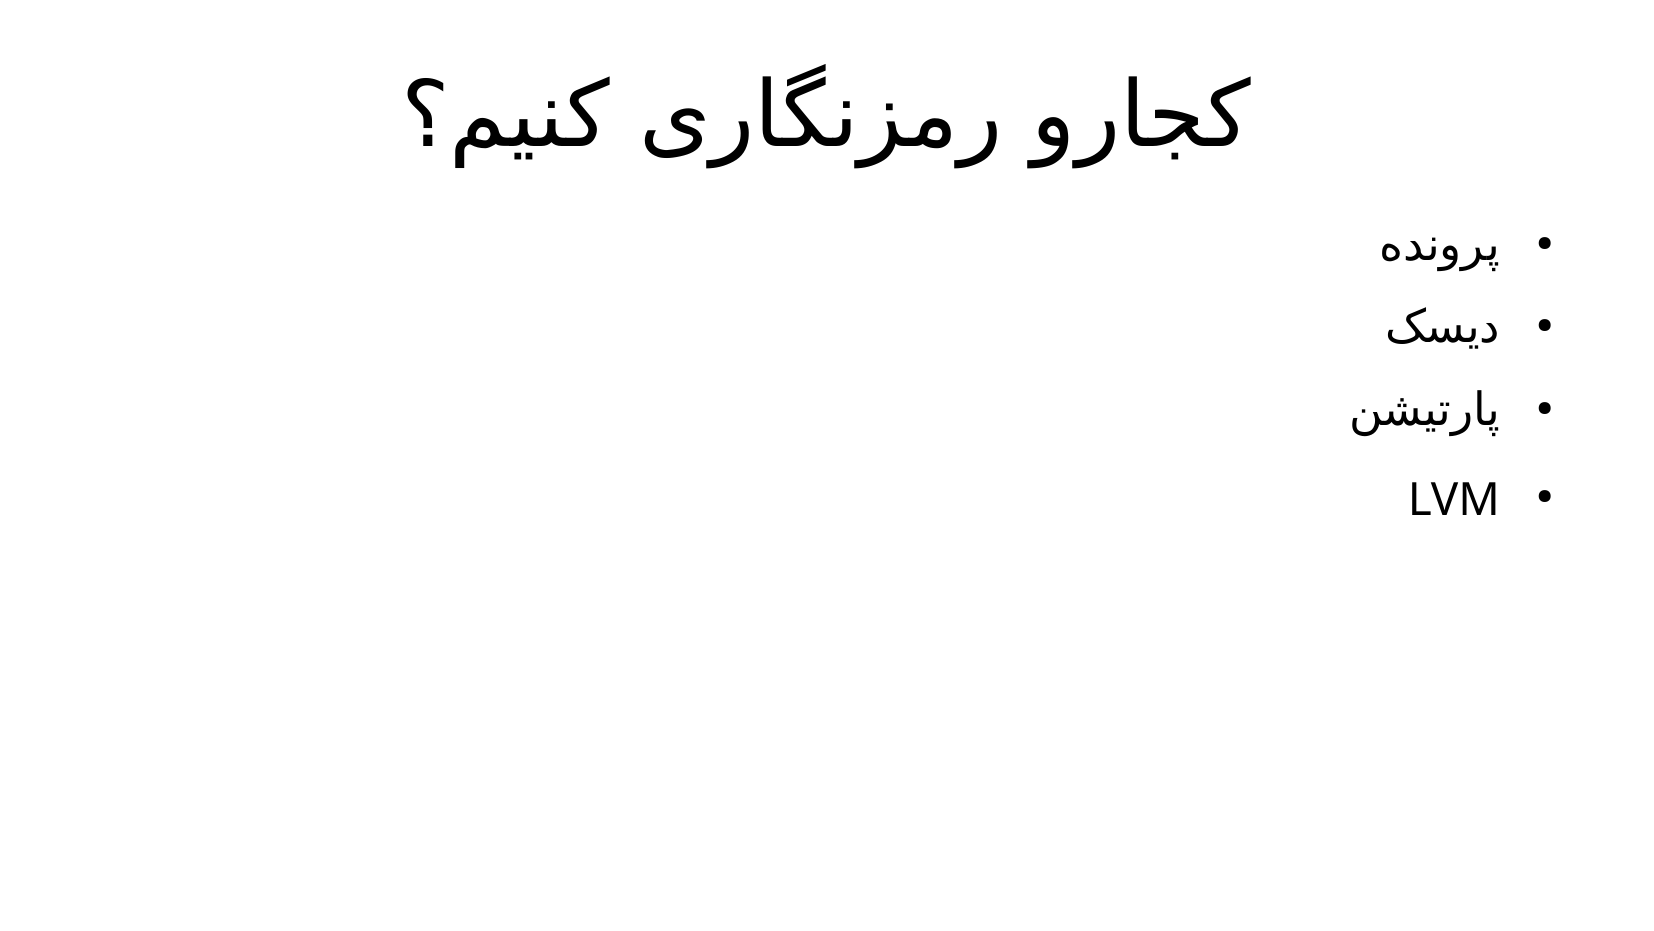

# کجارو رمزنگاری کنیم؟
پرونده
دیسک
پارتیشن
LVM